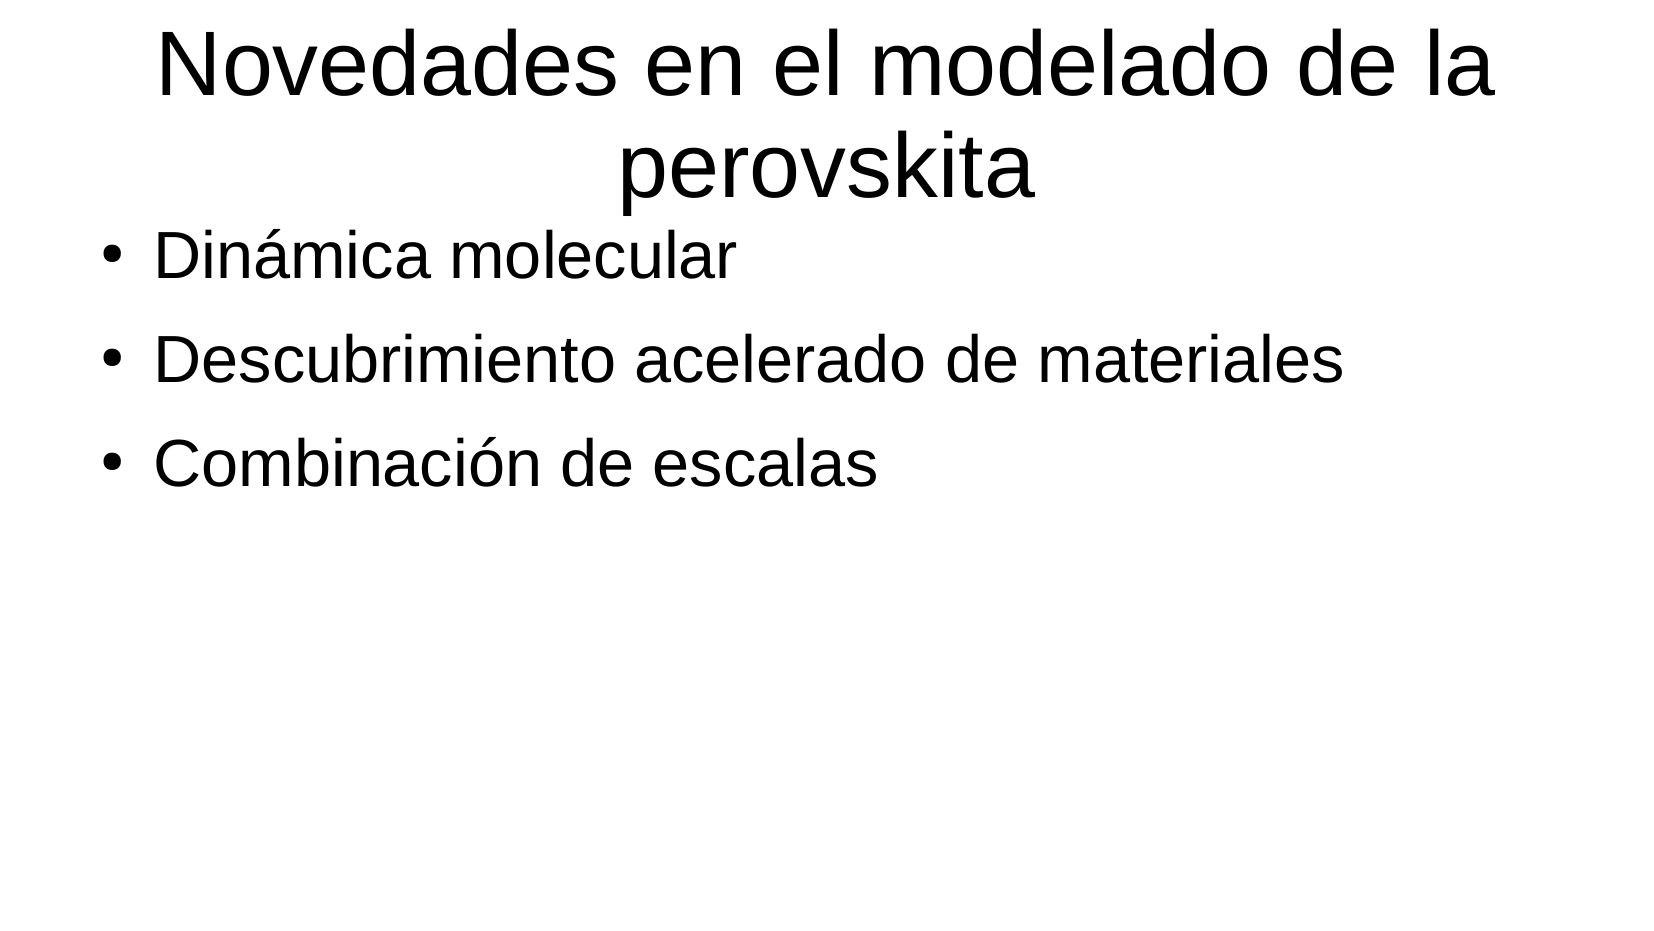

# Novedades en el modelado de la perovskita
Dinámica molecular
Descubrimiento acelerado de materiales
Combinación de escalas